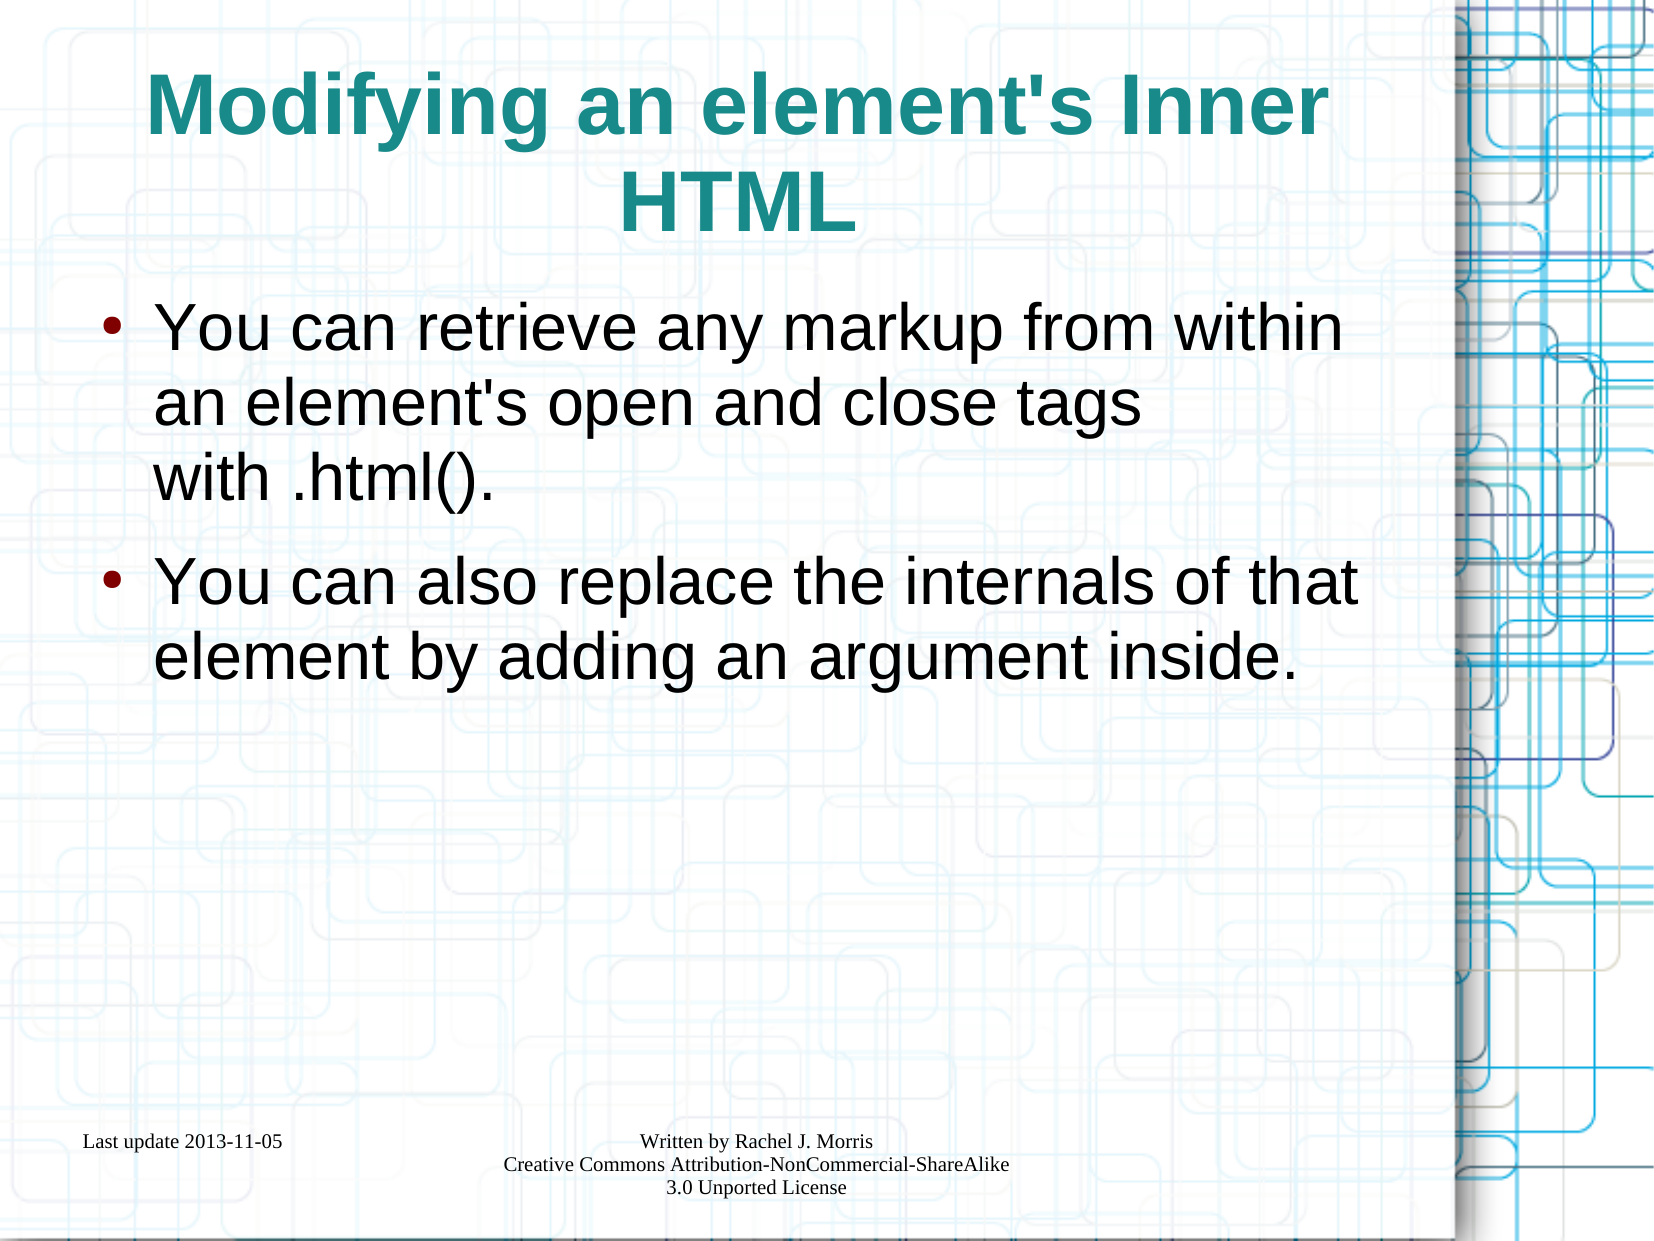

# Modifying an element's Inner HTML
You can retrieve any markup from within an element's open and close tags with .html().
You can also replace the internals of that element by adding an argument inside.